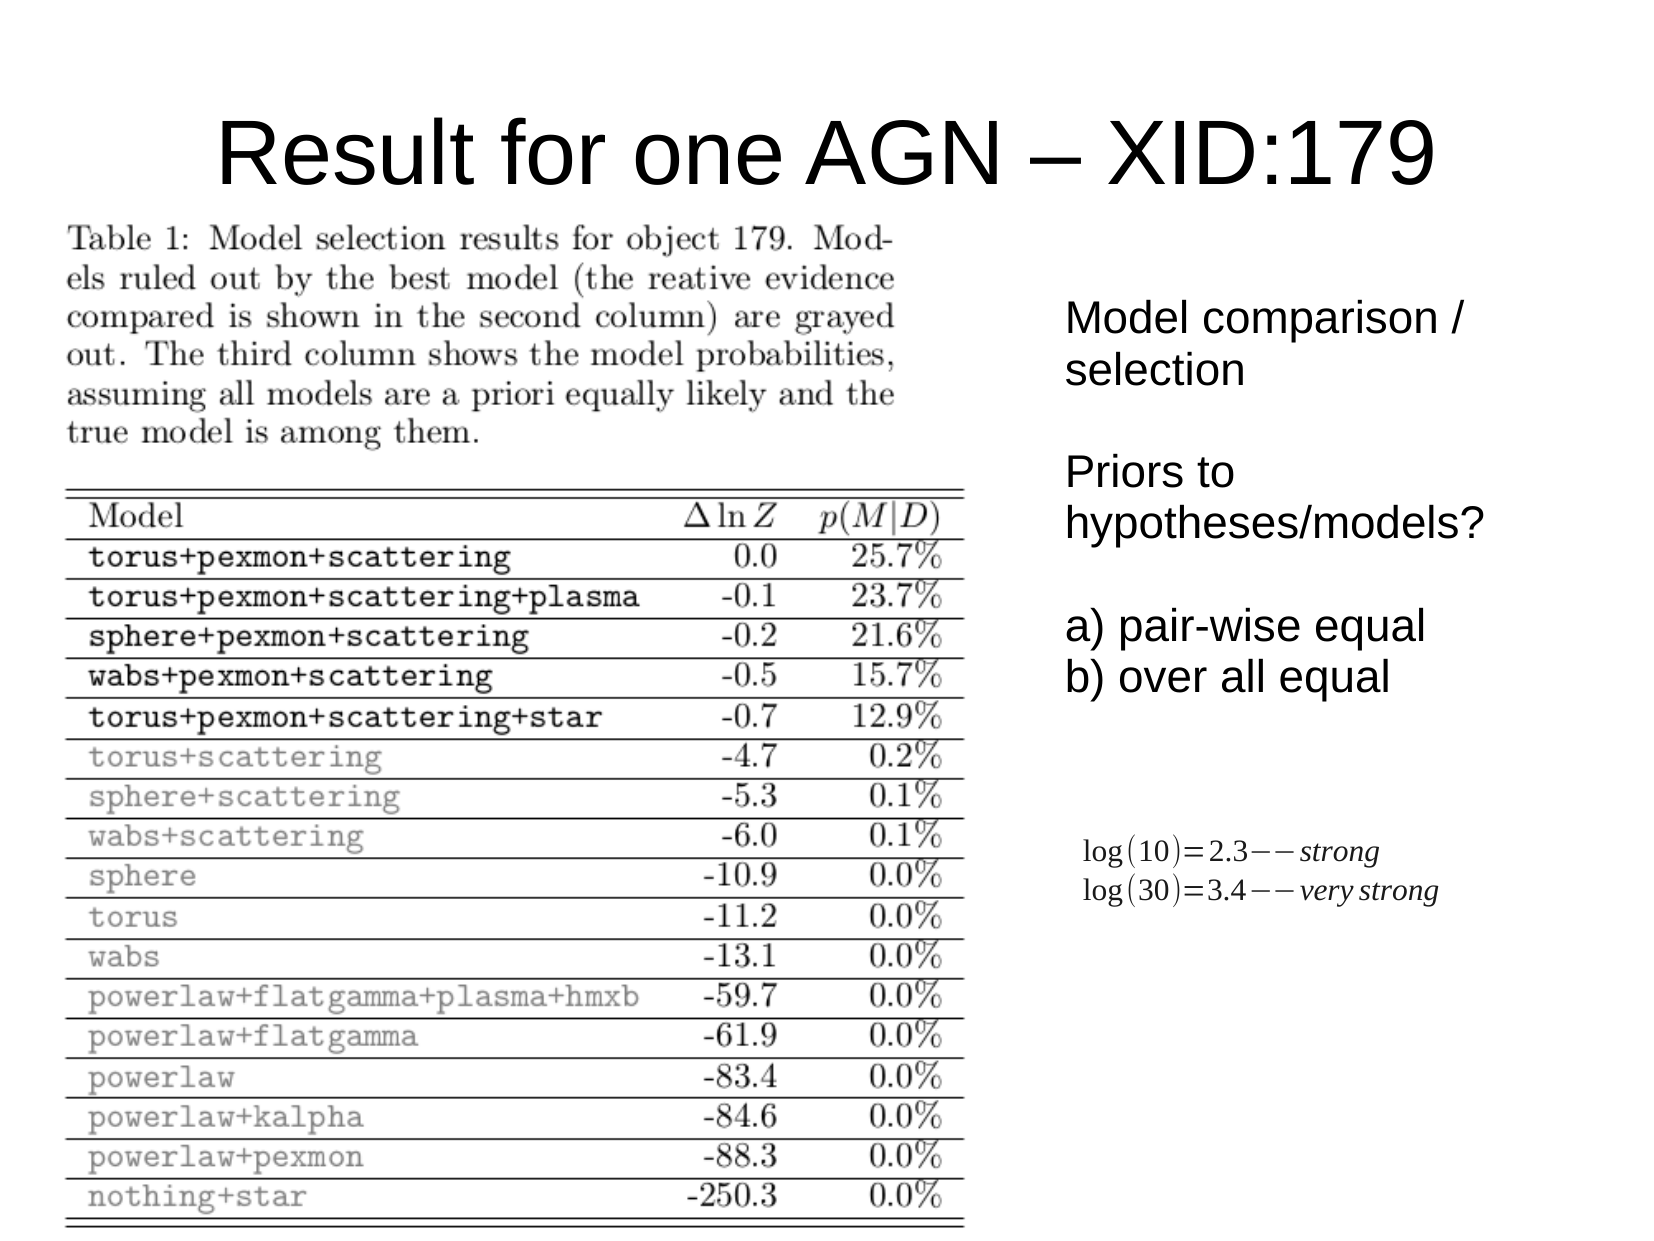

# Result for one AGN – XID:179
Model comparison / selection
Priors to hypotheses/models?
a) pair-wise equal
b) over all equal